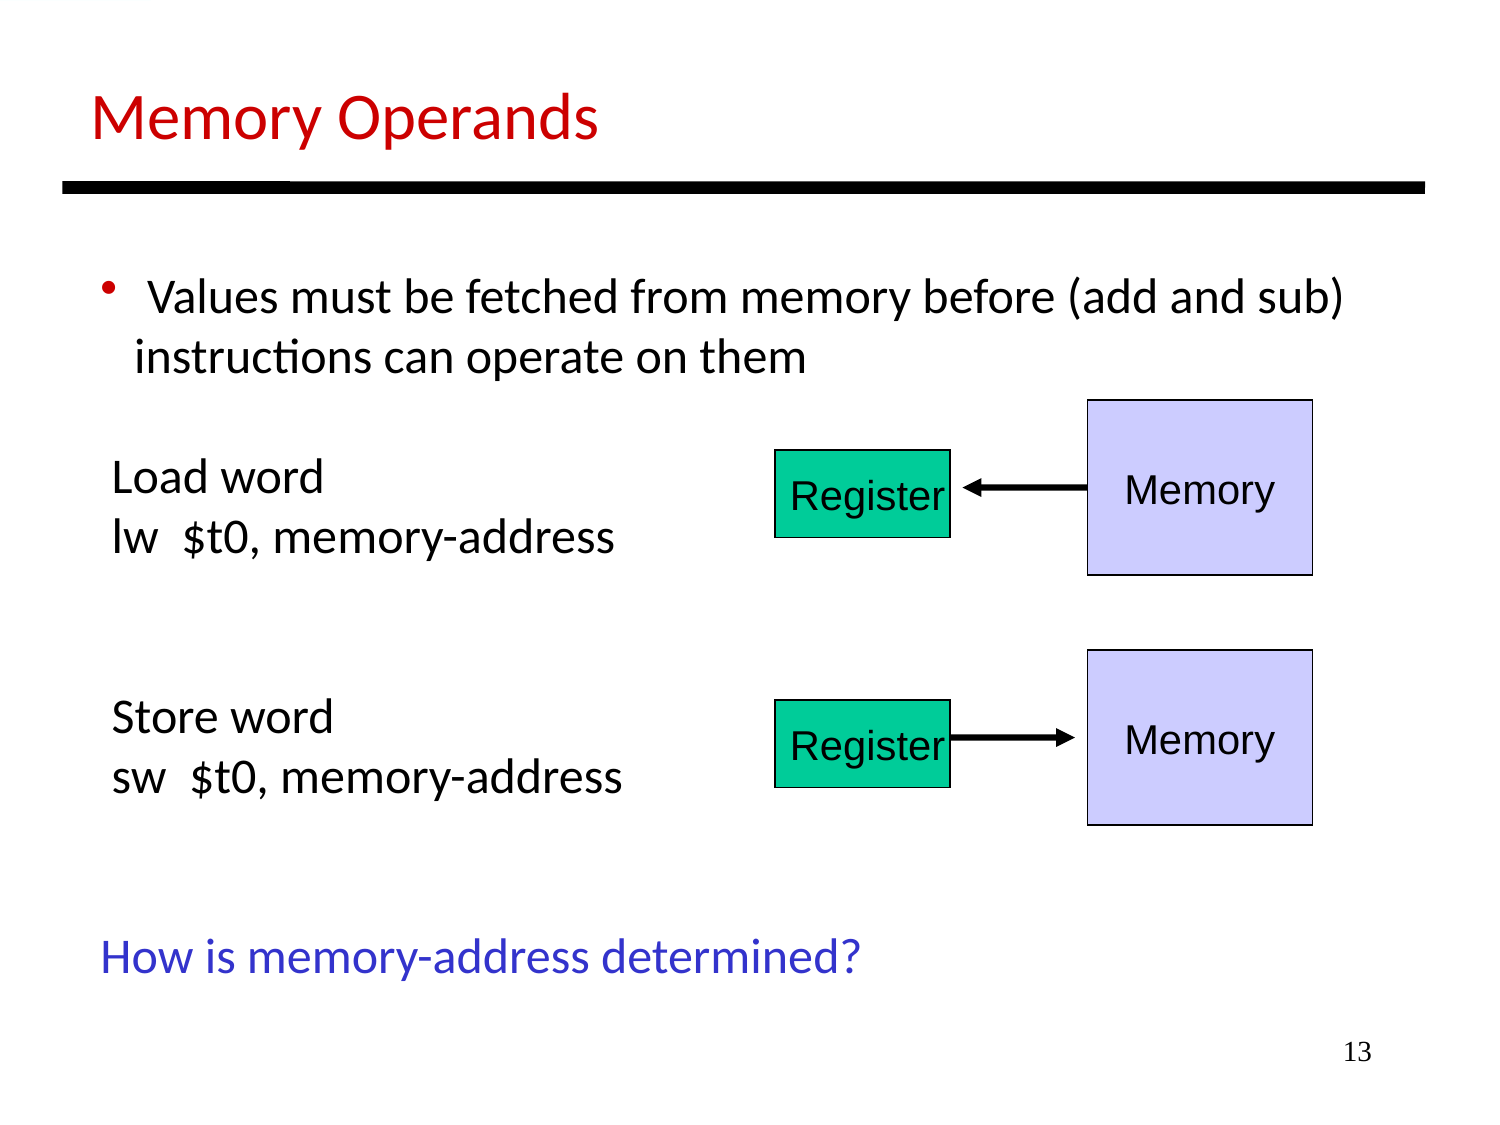

Memory Operands
 Values must be fetched from memory before (add and sub)
 instructions can operate on them
 Load word
 lw $t0, memory-address
 Store word
 sw $t0, memory-address
How is memory-address determined?
Memory
Register
Memory
Register